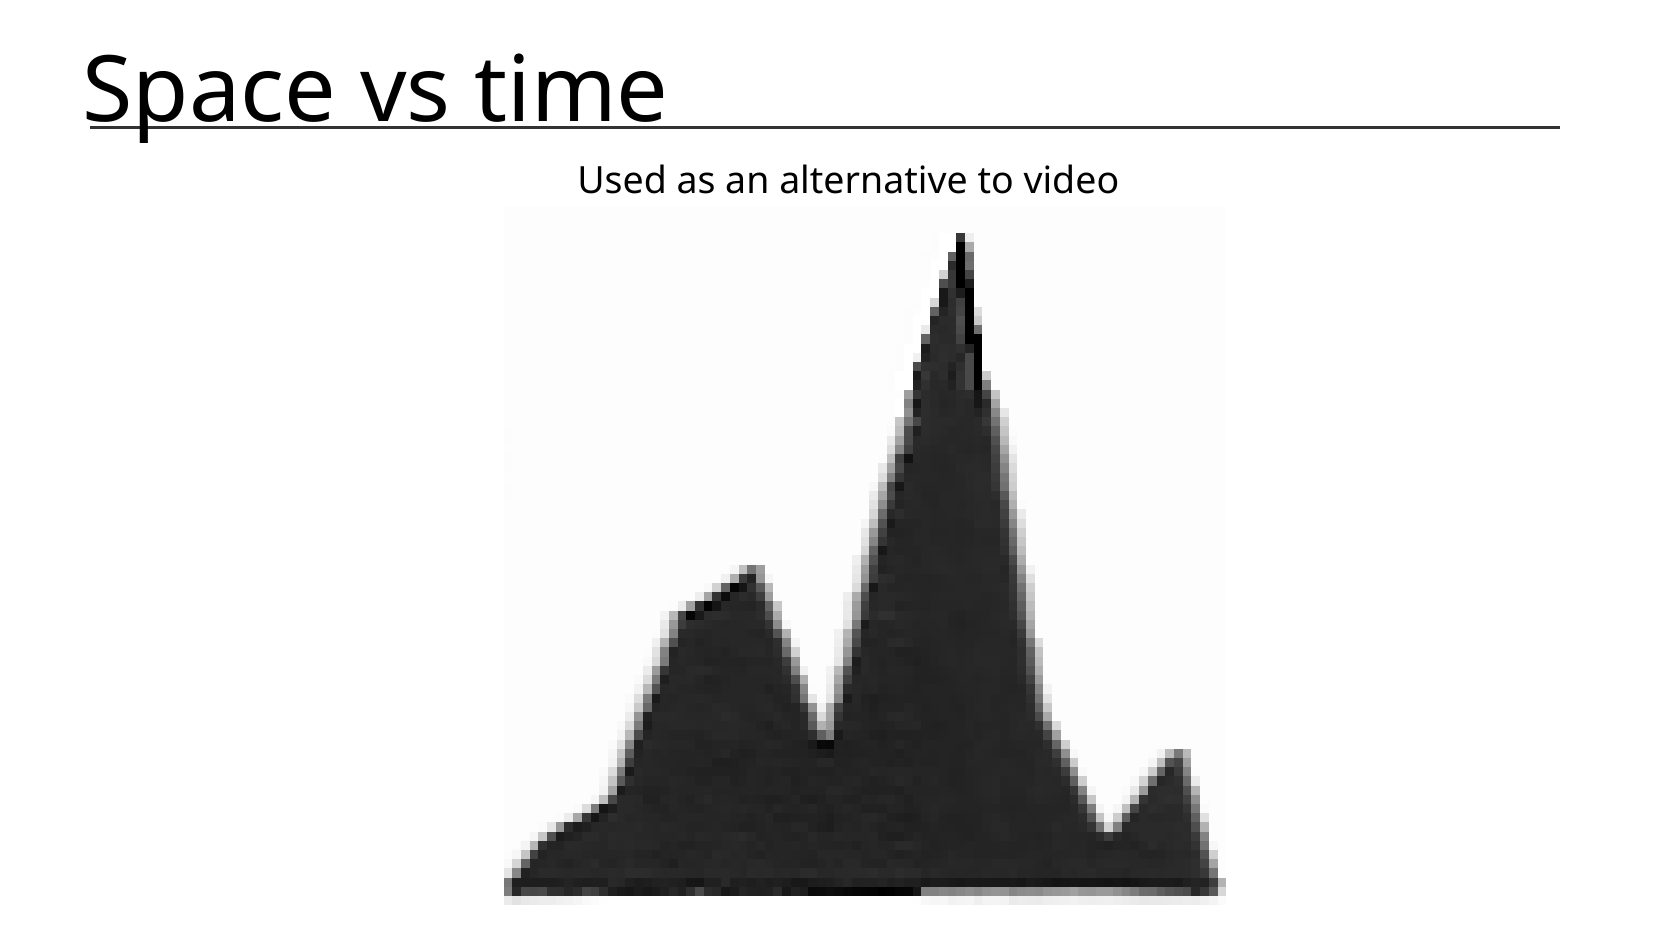

# Space vs time
Used as an alternative to video